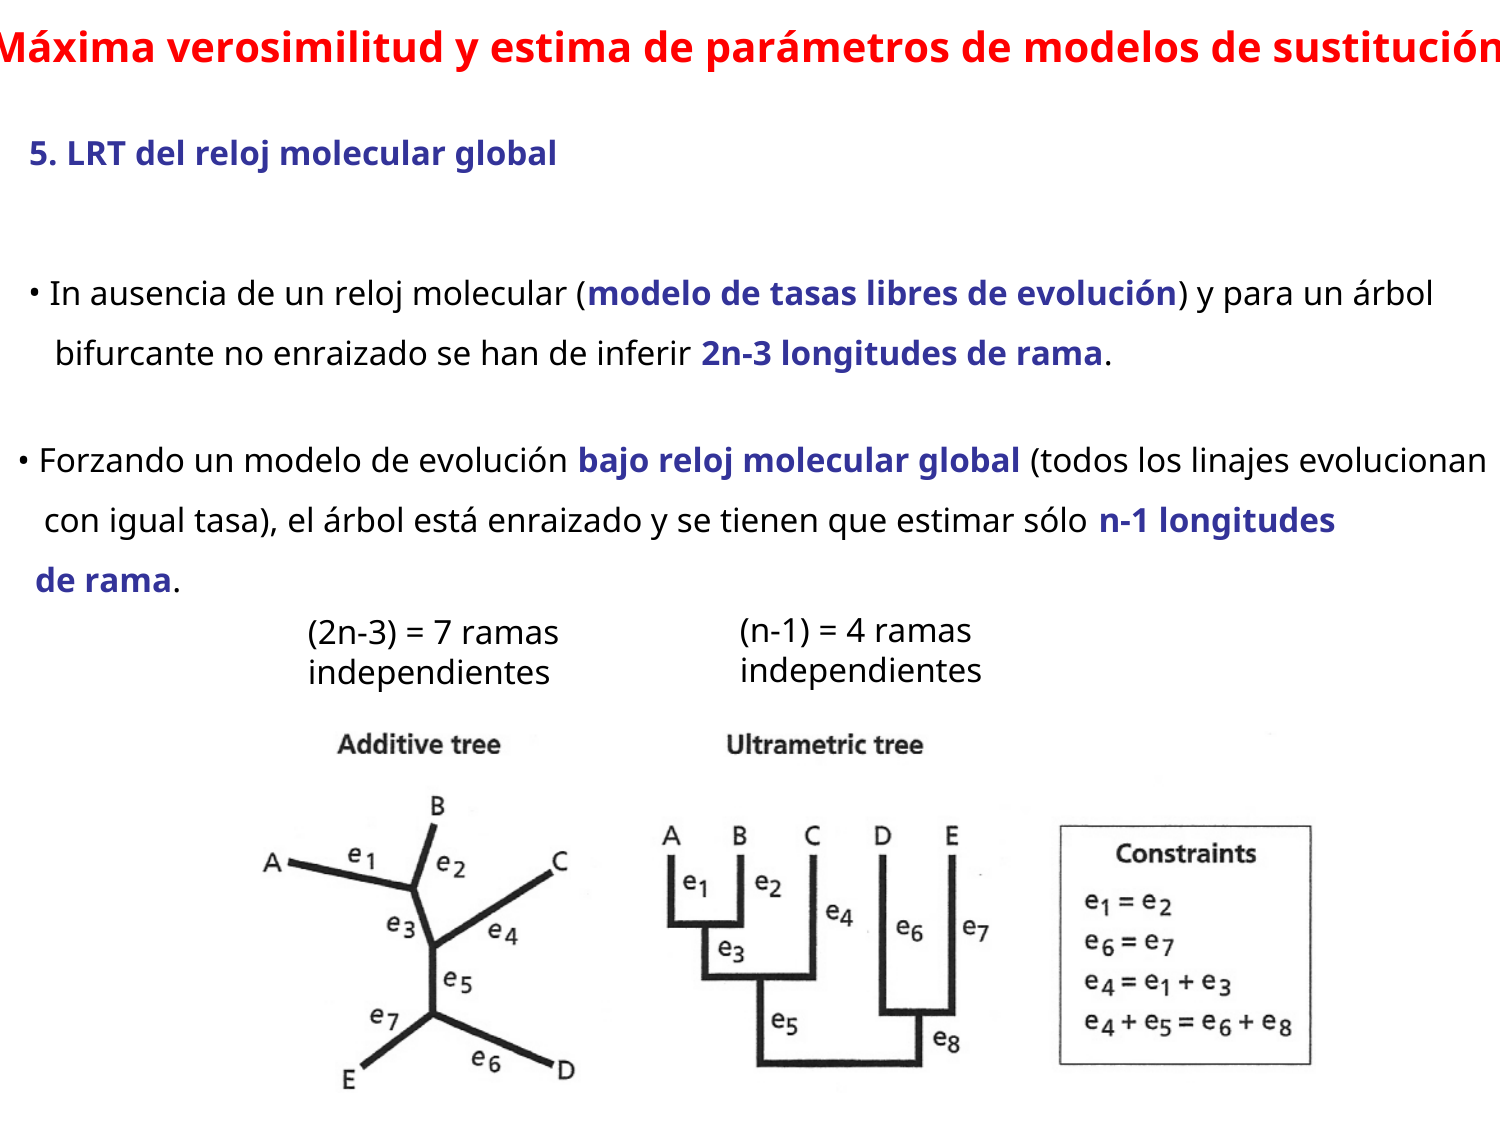

Máxima verosimilitud y estima de parámetros de modelos de sustitución
5. LRT del reloj molecular global
 In ausencia de un reloj molecular (modelo de tasas libres de evolución) y para un árbol
 bifurcante no enraizado se han de inferir 2n-3 longitudes de rama.
 Forzando un modelo de evolución bajo reloj molecular global (todos los linajes evolucionan
 con igual tasa), el árbol está enraizado y se tienen que estimar sólo n-1 longitudes
 de rama.
(n-1) = 4 ramas
independientes
(2n-3) = 7 ramas
independientes